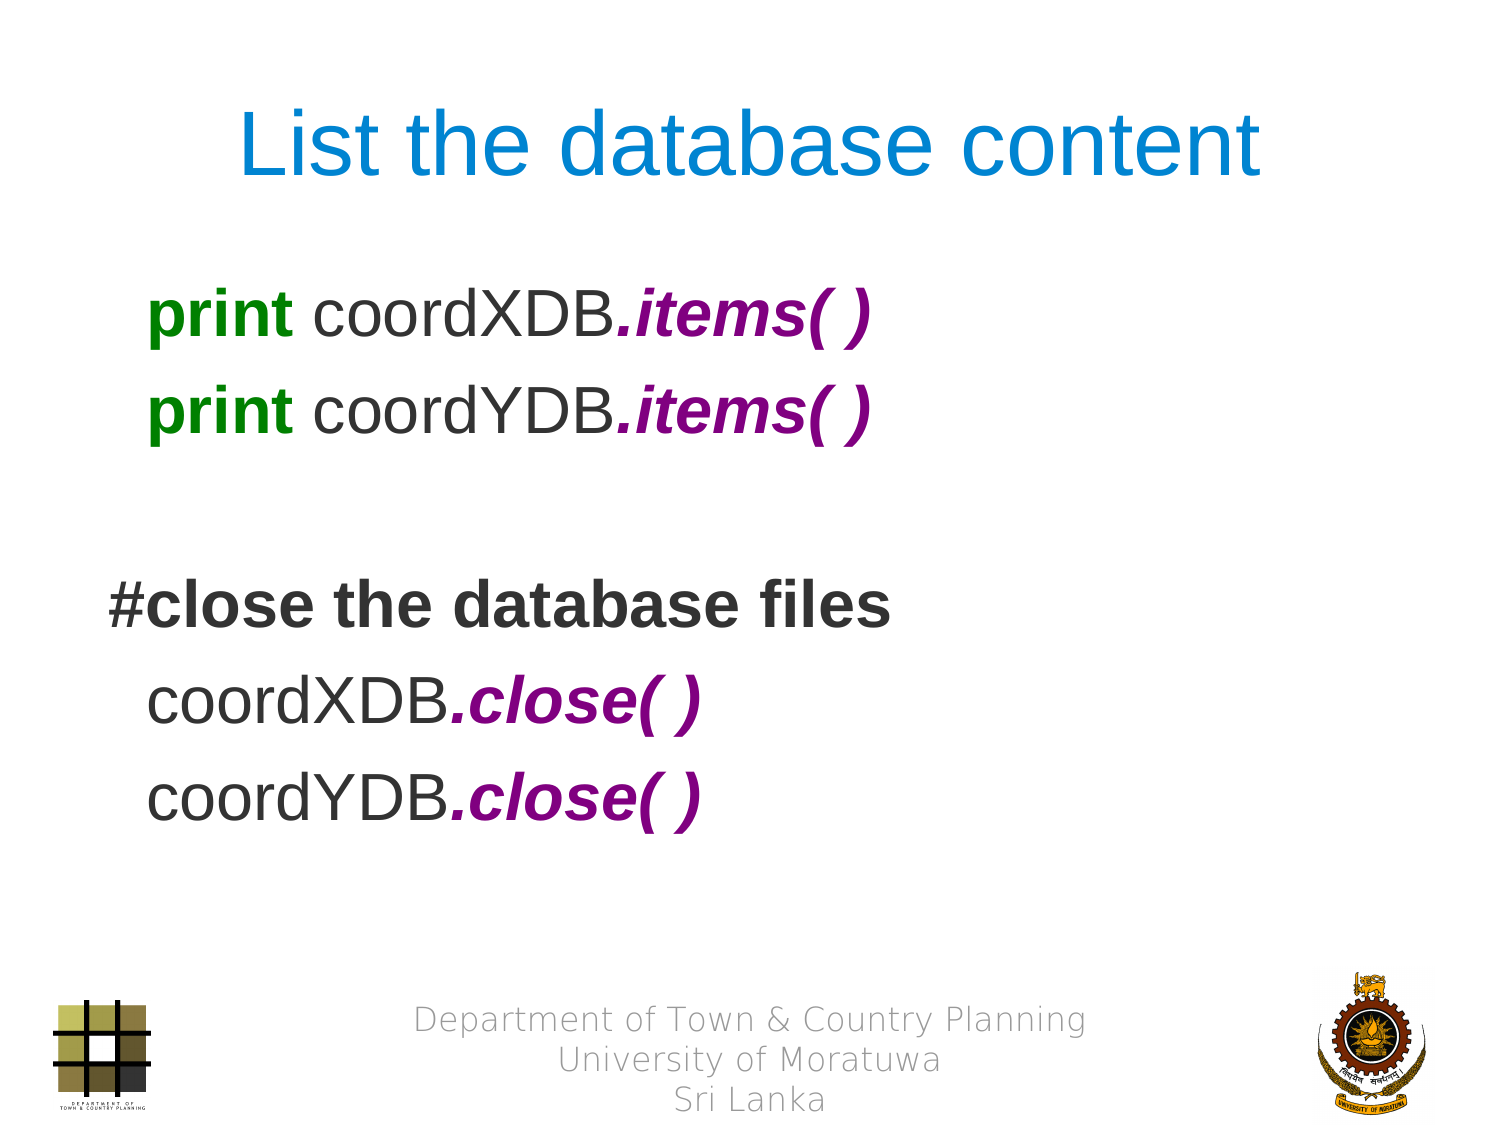

# List the database content
print coordXDB.items( )
print coordYDB.items( )
 #close the database files
coordXDB.close( )
coordYDB.close( )